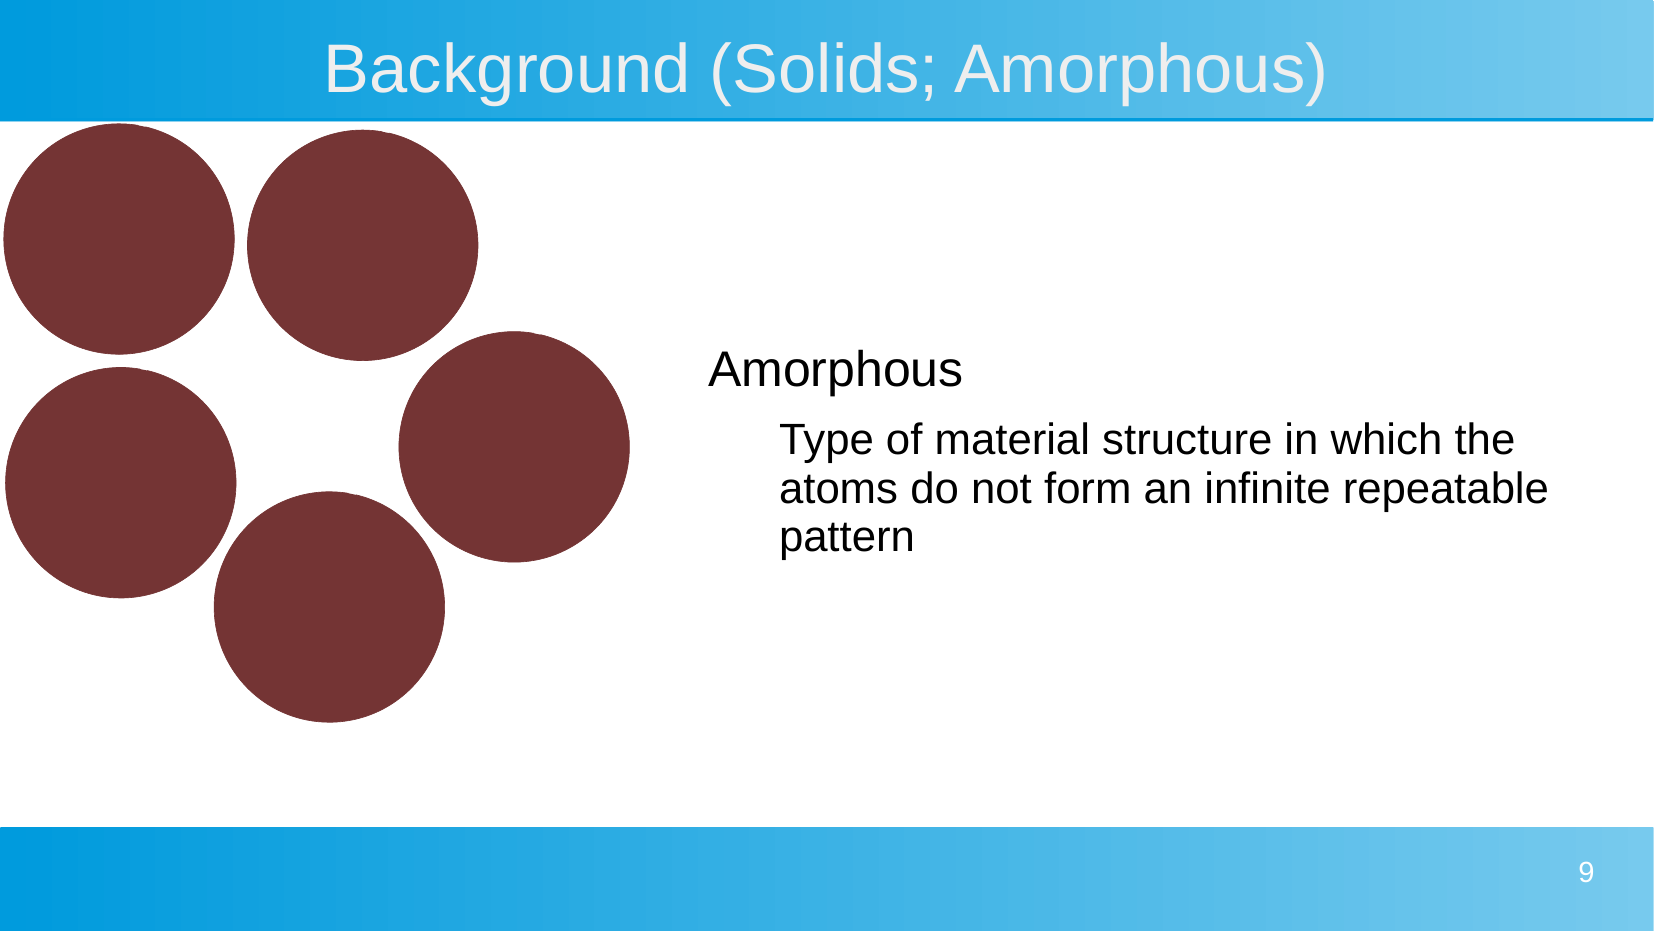

# Background (Solids; Amorphous)
Amorphous
Type of material structure in which the atoms do not form an infinite repeatable pattern
9